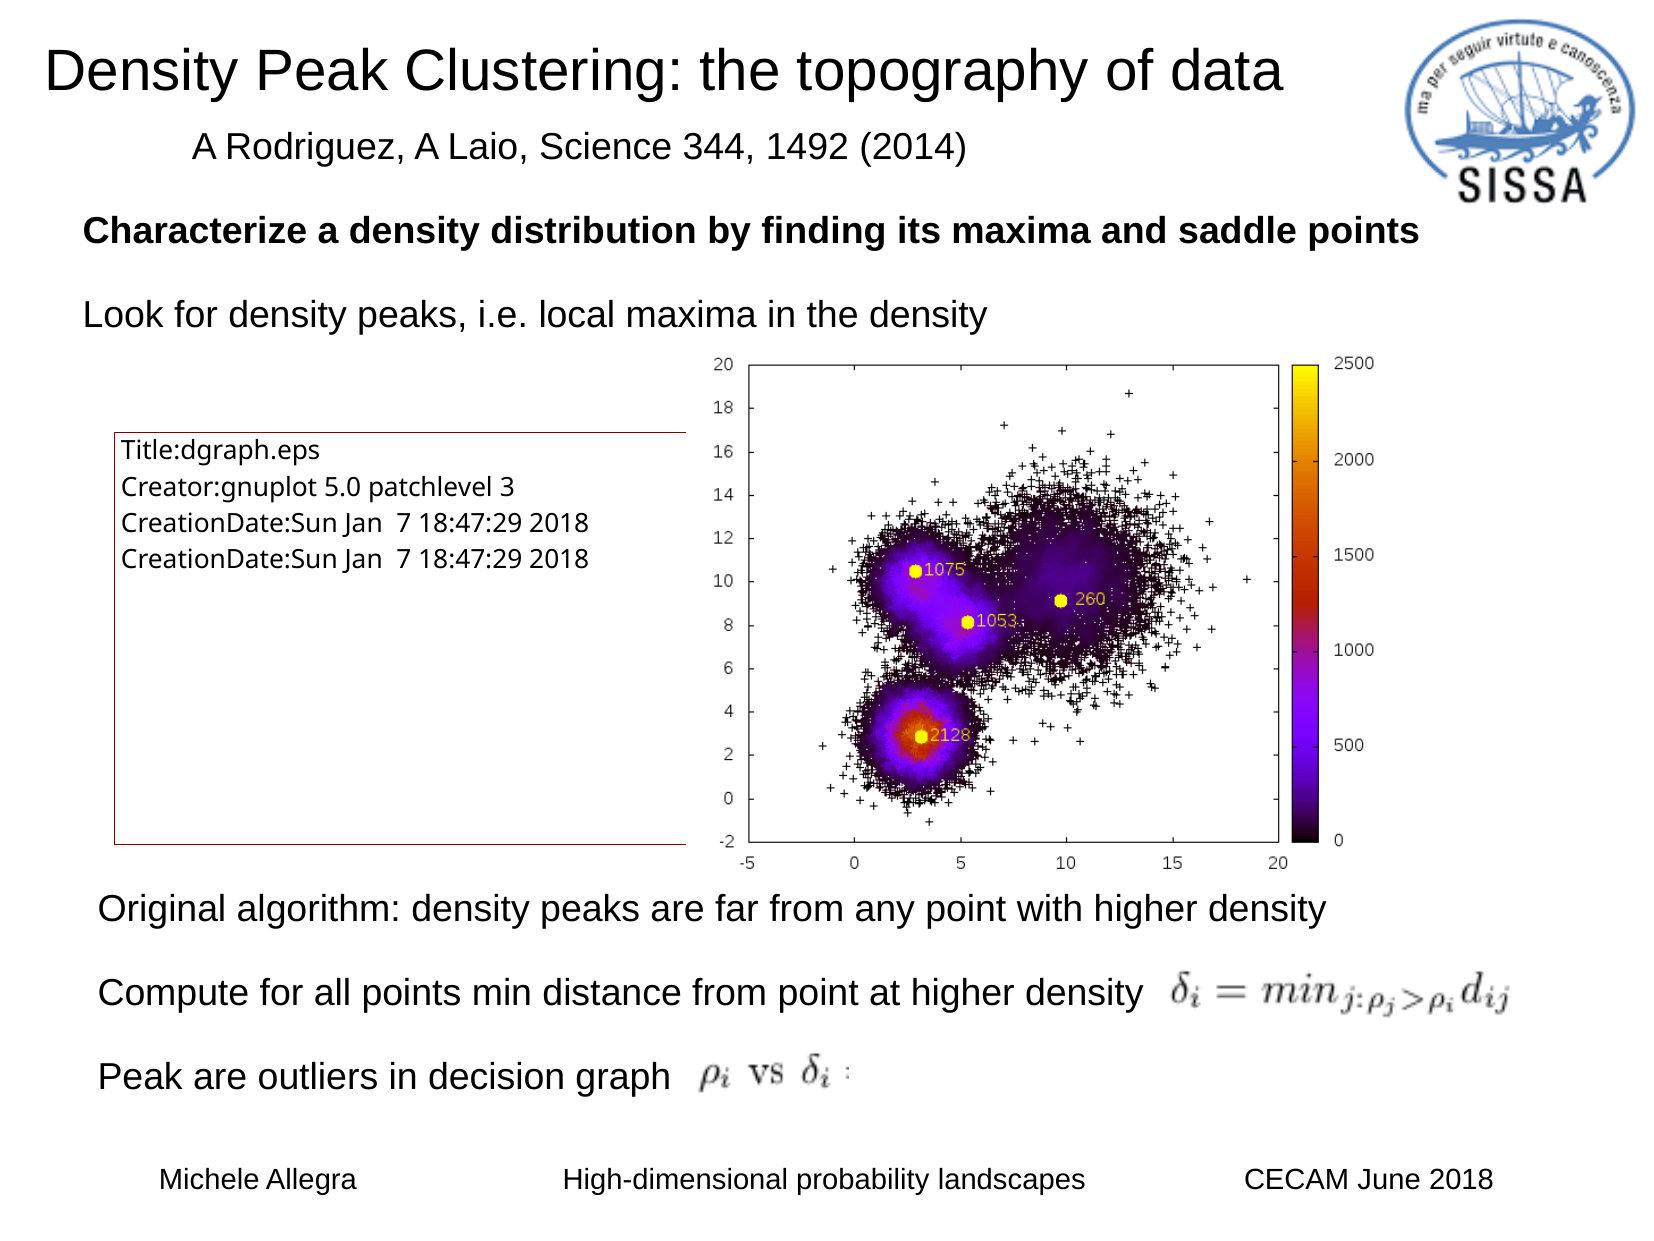

# Density Peak Clustering: the topography of data
A Rodriguez, A Laio, Science 344, 1492 (2014)
Characterize a density distribution by finding its maxima and saddle points
Look for density peaks, i.e. local maxima in the density
Original algorithm: density peaks are far from any point with higher density
Compute for all points min distance from point at higher density
Peak are outliers in decision graph
Michele Allegra High-dimensional probability landscapes CECAM June 2018